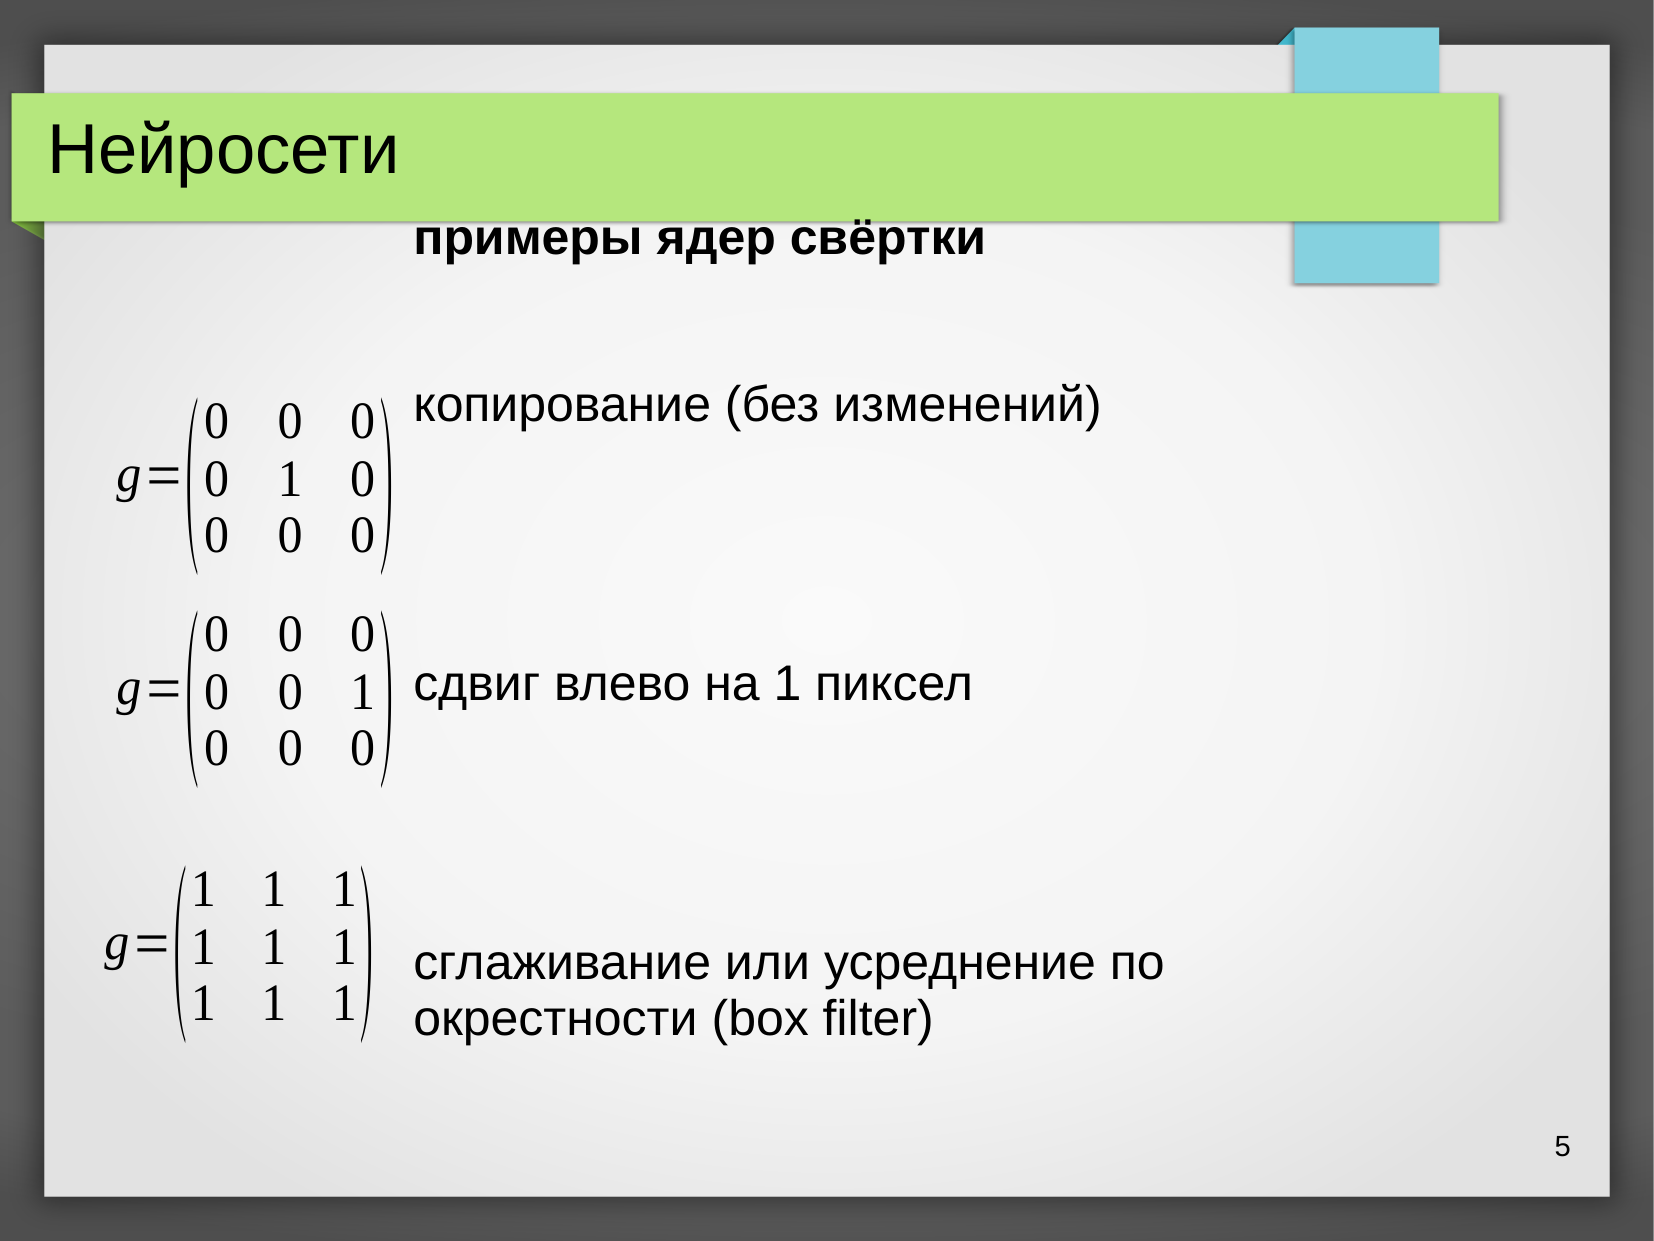

# Нейросети
примеры ядер свёртки
копирование (без изменений)
сдвиг влево на 1 пиксел
сглаживание или усреднение по окрестности (box ﬁlter)
5